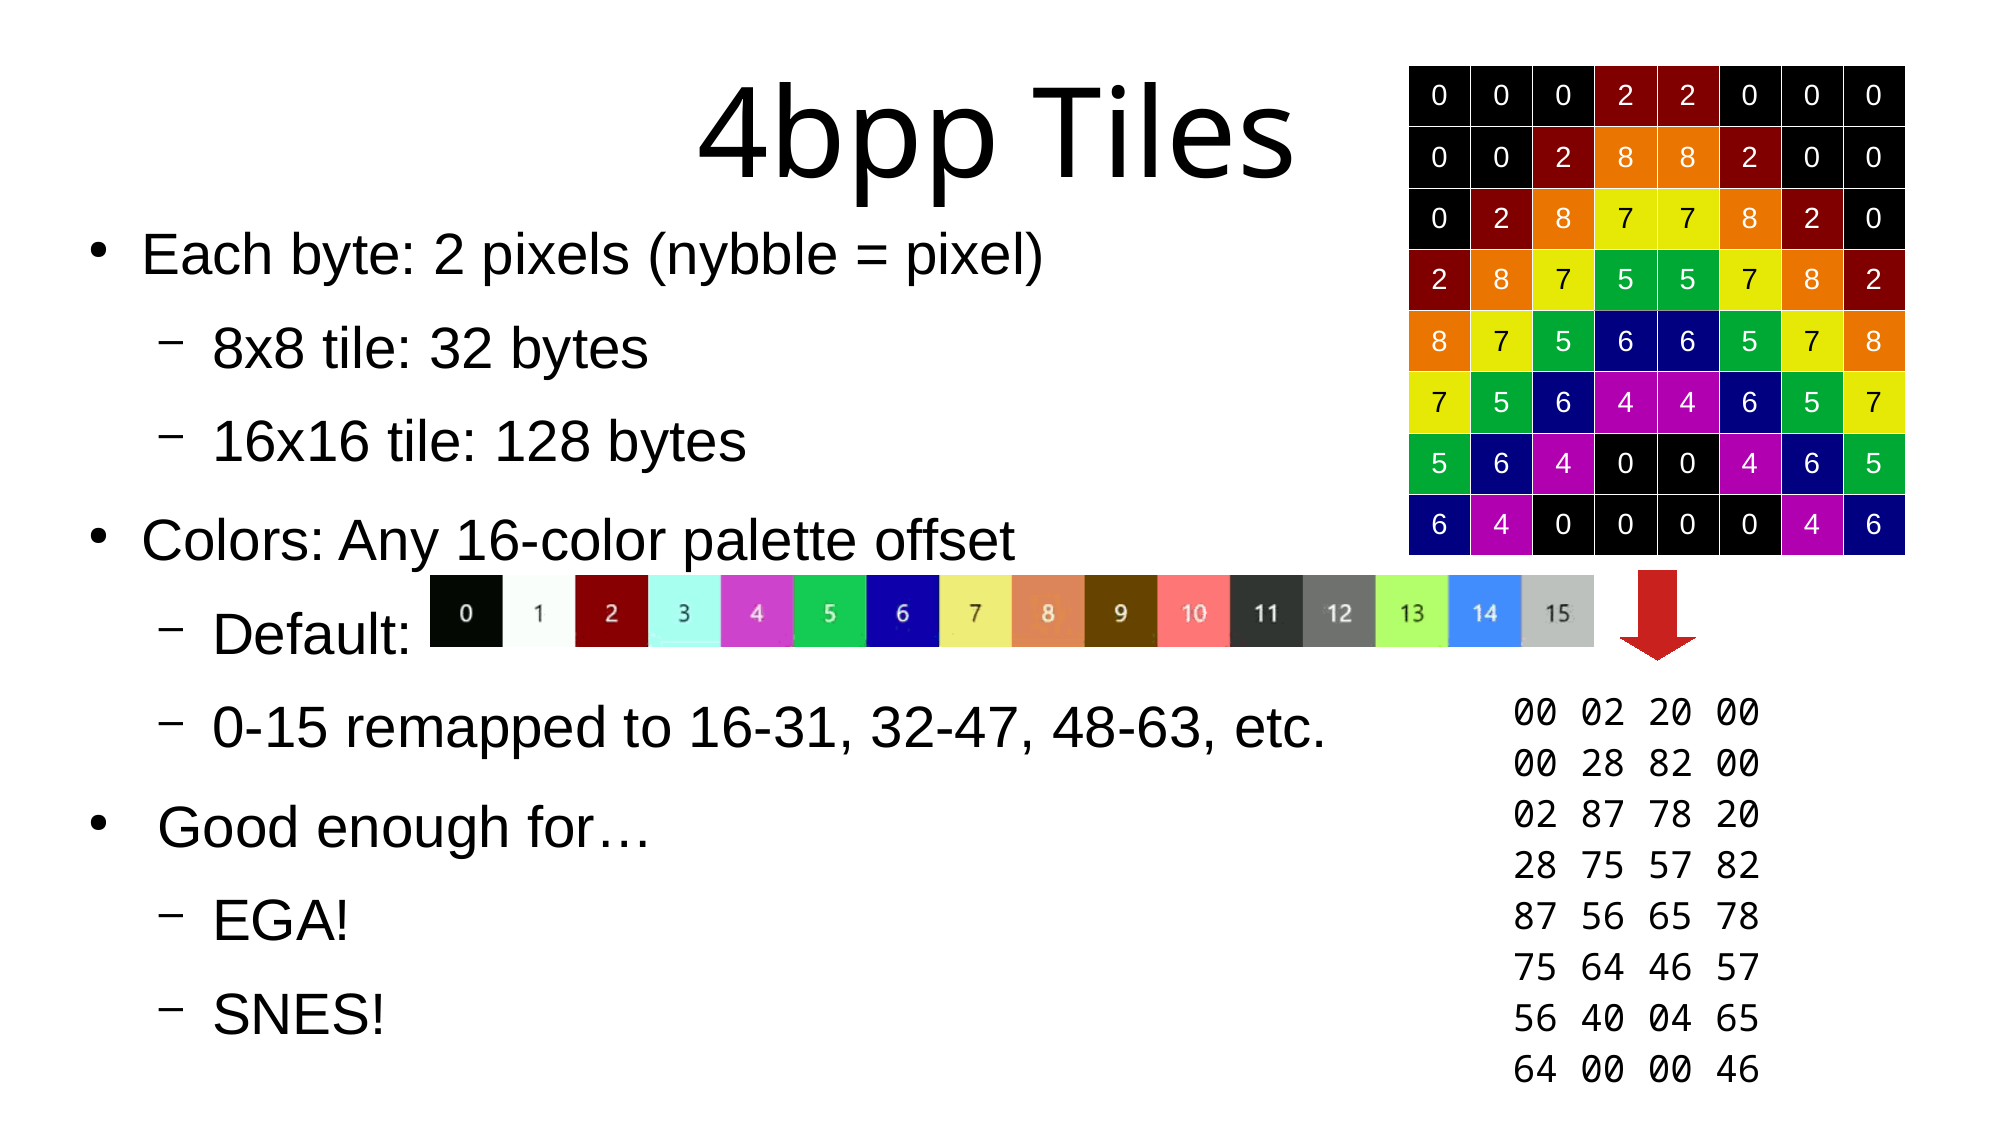

4bpp Tiles
| 0 | 0 | 0 | 2 | 2 | 0 | 0 | 0 |
| --- | --- | --- | --- | --- | --- | --- | --- |
| 0 | 0 | 2 | 8 | 8 | 2 | 0 | 0 |
| 0 | 2 | 8 | 7 | 7 | 8 | 2 | 0 |
| 2 | 8 | 7 | 5 | 5 | 7 | 8 | 2 |
| 8 | 7 | 5 | 6 | 6 | 5 | 7 | 8 |
| 7 | 5 | 6 | 4 | 4 | 6 | 5 | 7 |
| 5 | 6 | 4 | 0 | 0 | 4 | 6 | 5 |
| 6 | 4 | 0 | 0 | 0 | 0 | 4 | 6 |
# Each byte: 2 pixels (nybble = pixel)
8x8 tile: 32 bytes
16x16 tile: 128 bytes
Colors: Any 16-color palette offset
Default:
0-15 remapped to 16-31, 32-47, 48-63, etc.
 Good enough for…
EGA!
SNES!
00 02 20 00
00 28 82 00
02 87 78 20
28 75 57 82
87 56 65 78
75 64 46 57
56 40 04 65
64 00 00 46